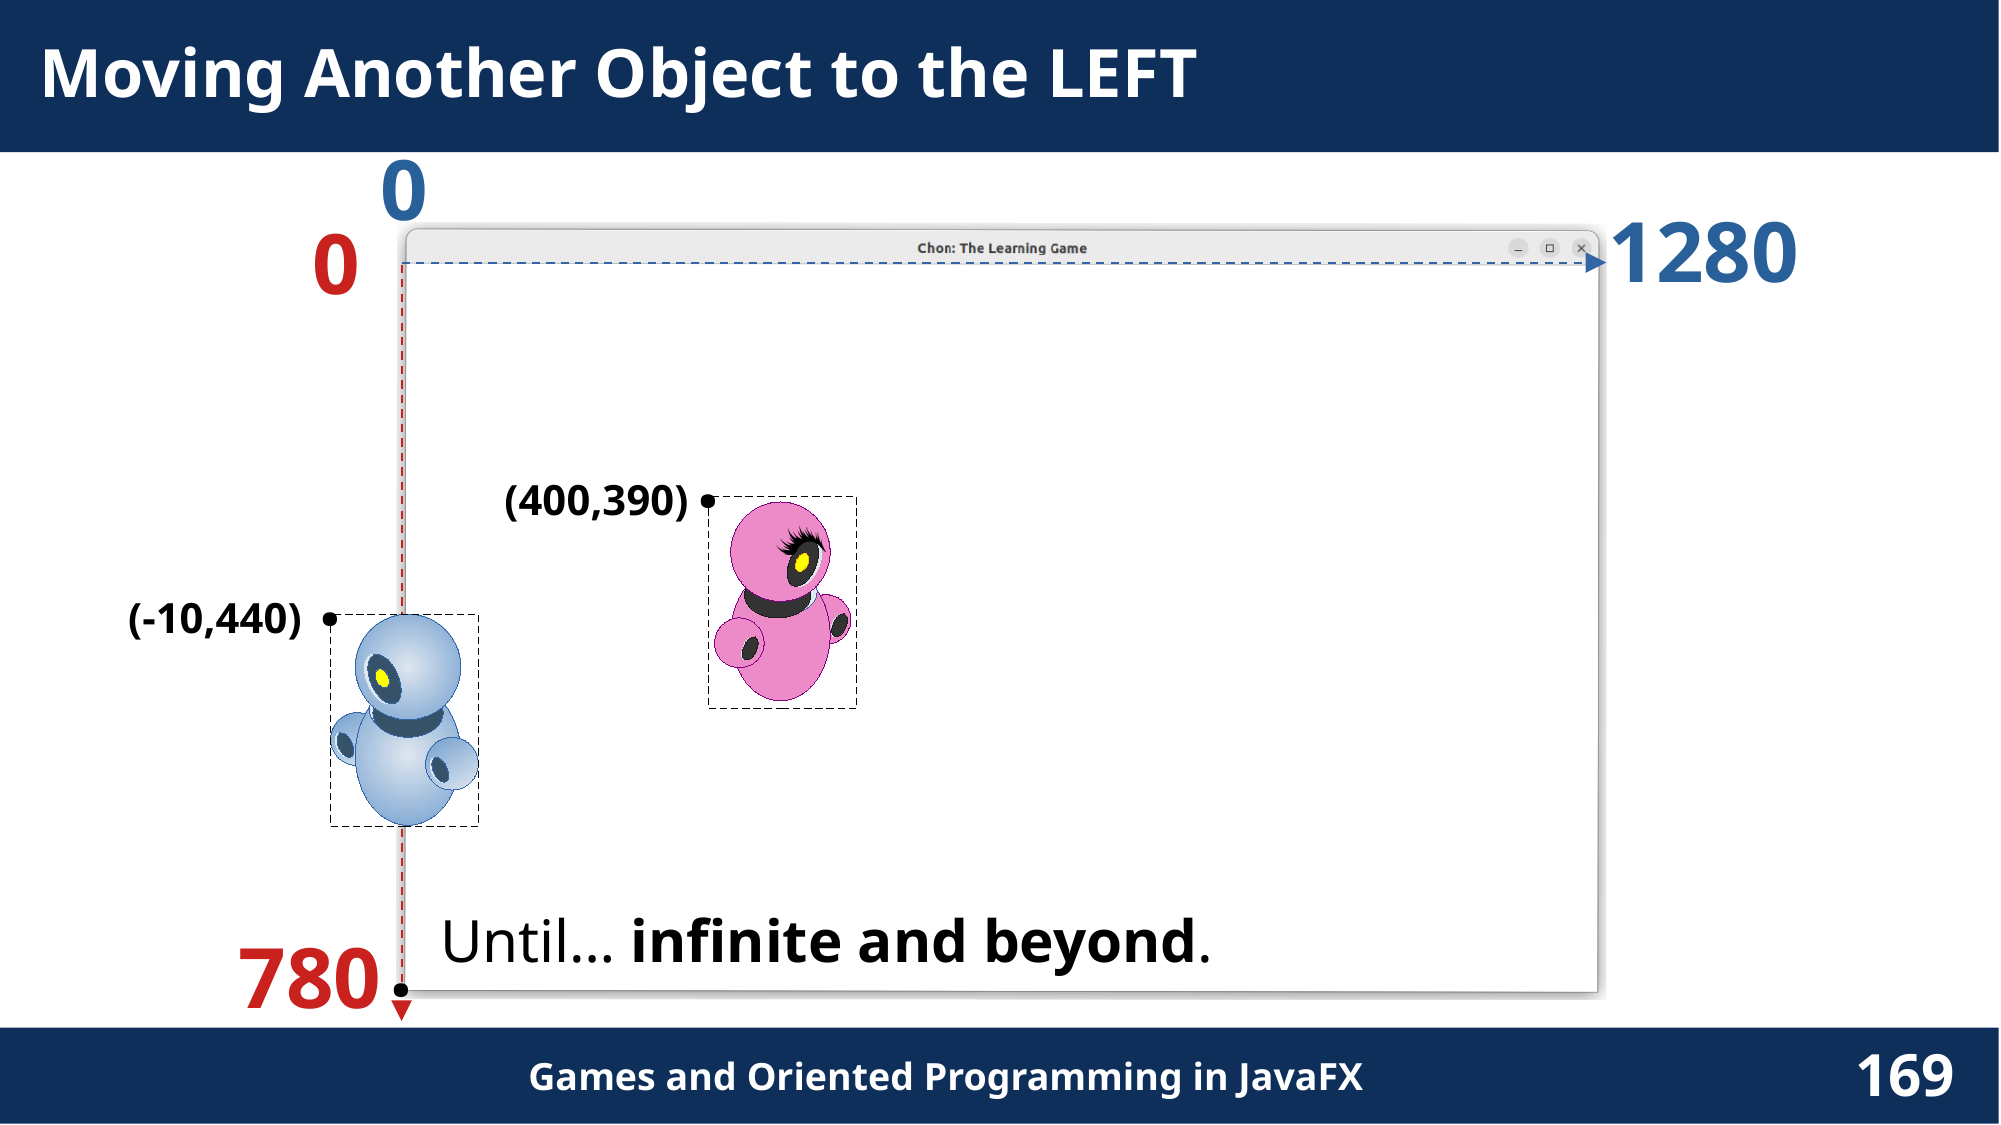

Moving Another Object to the LEFT
0
1280
0
.
(400,390)
.
 (-10,440)
Until… infinite and beyond.
.
780